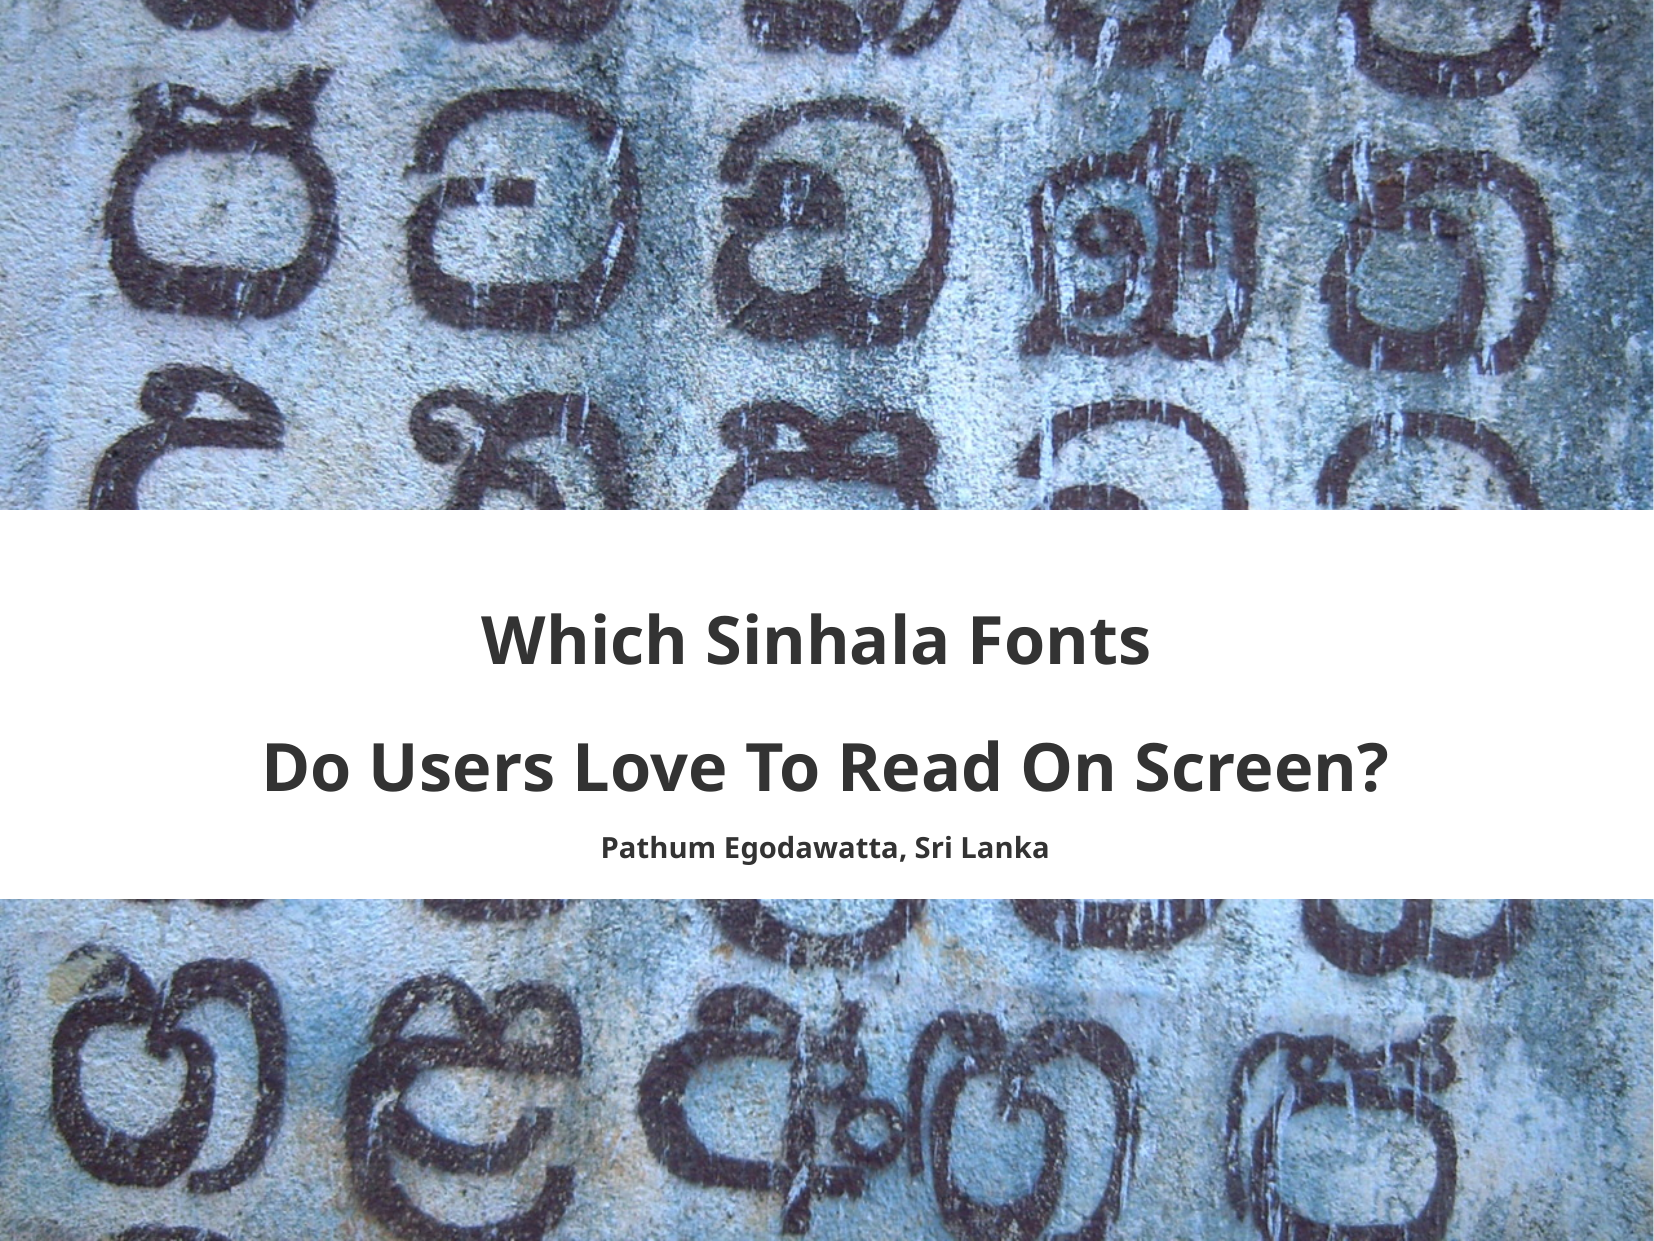

# Which Sinhala Fonts Do Users Love To Read On Screen? Pathum Egodawatta, Sri Lanka